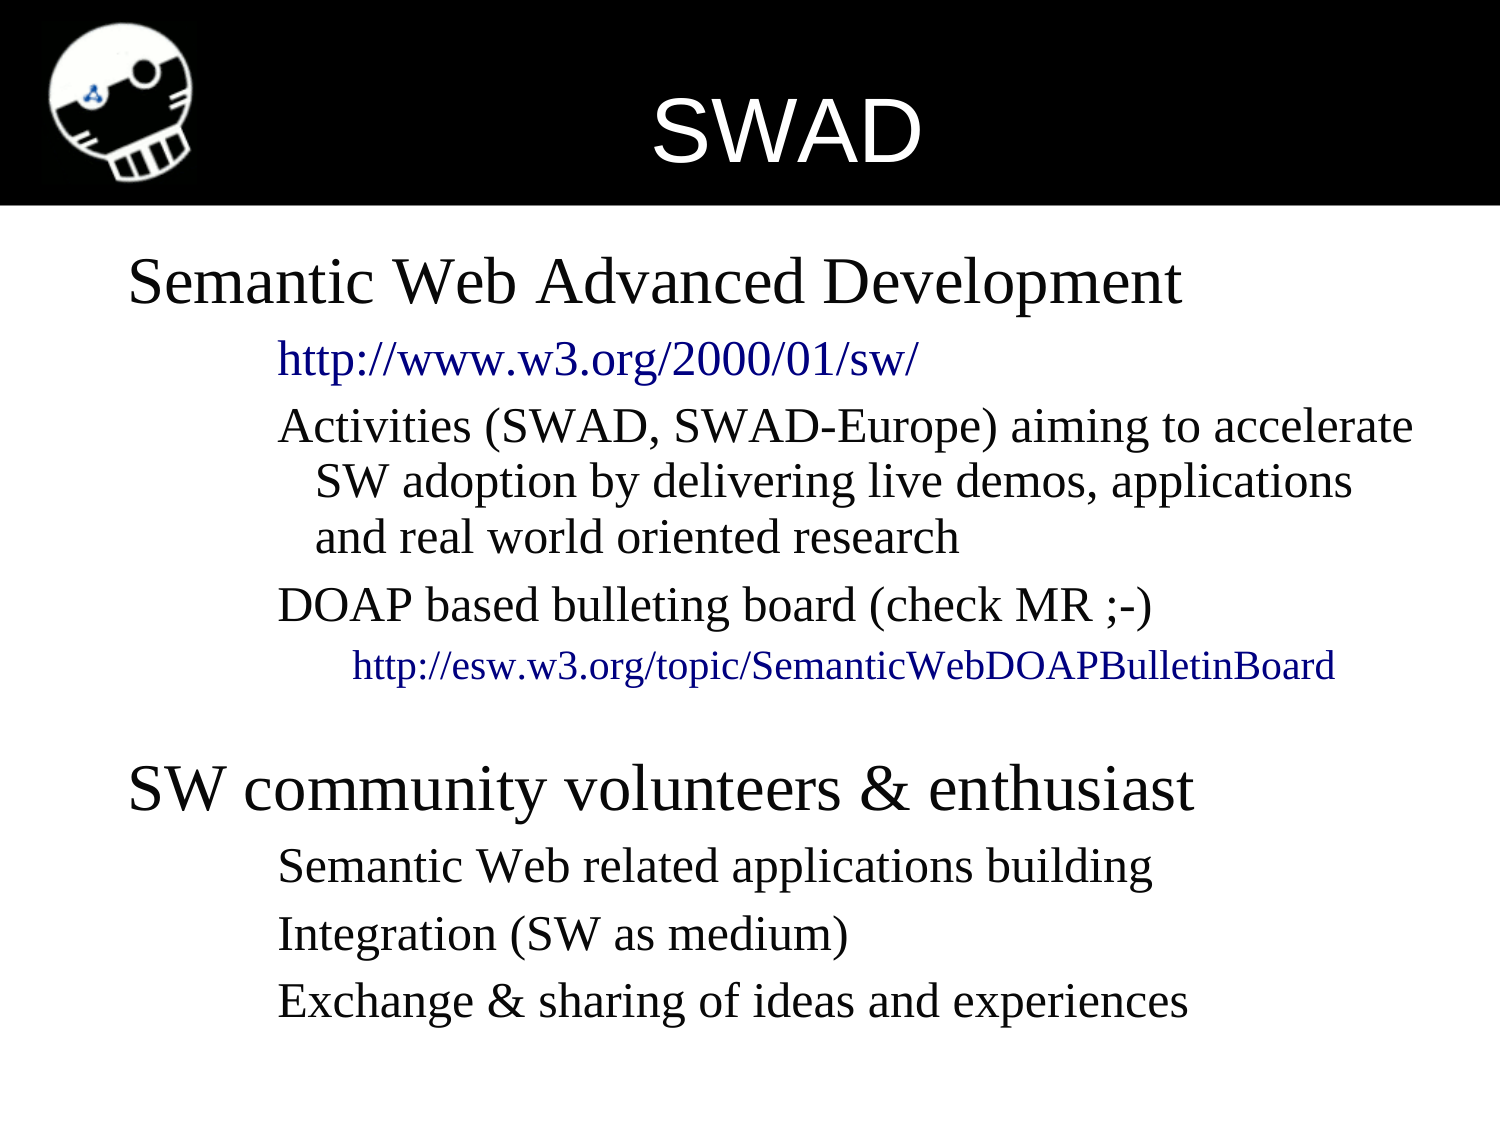

# SWAD
Semantic Web Advanced Development
http://www.w3.org/2000/01/sw/
Activities (SWAD, SWAD-Europe) aiming to accelerate SW adoption by delivering live demos, applications and real world oriented research
DOAP based bulleting board (check MR ;-)
http://esw.w3.org/topic/SemanticWebDOAPBulletinBoard
SW community volunteers & enthusiast
Semantic Web related applications building
Integration (SW as medium)
Exchange & sharing of ideas and experiences
25